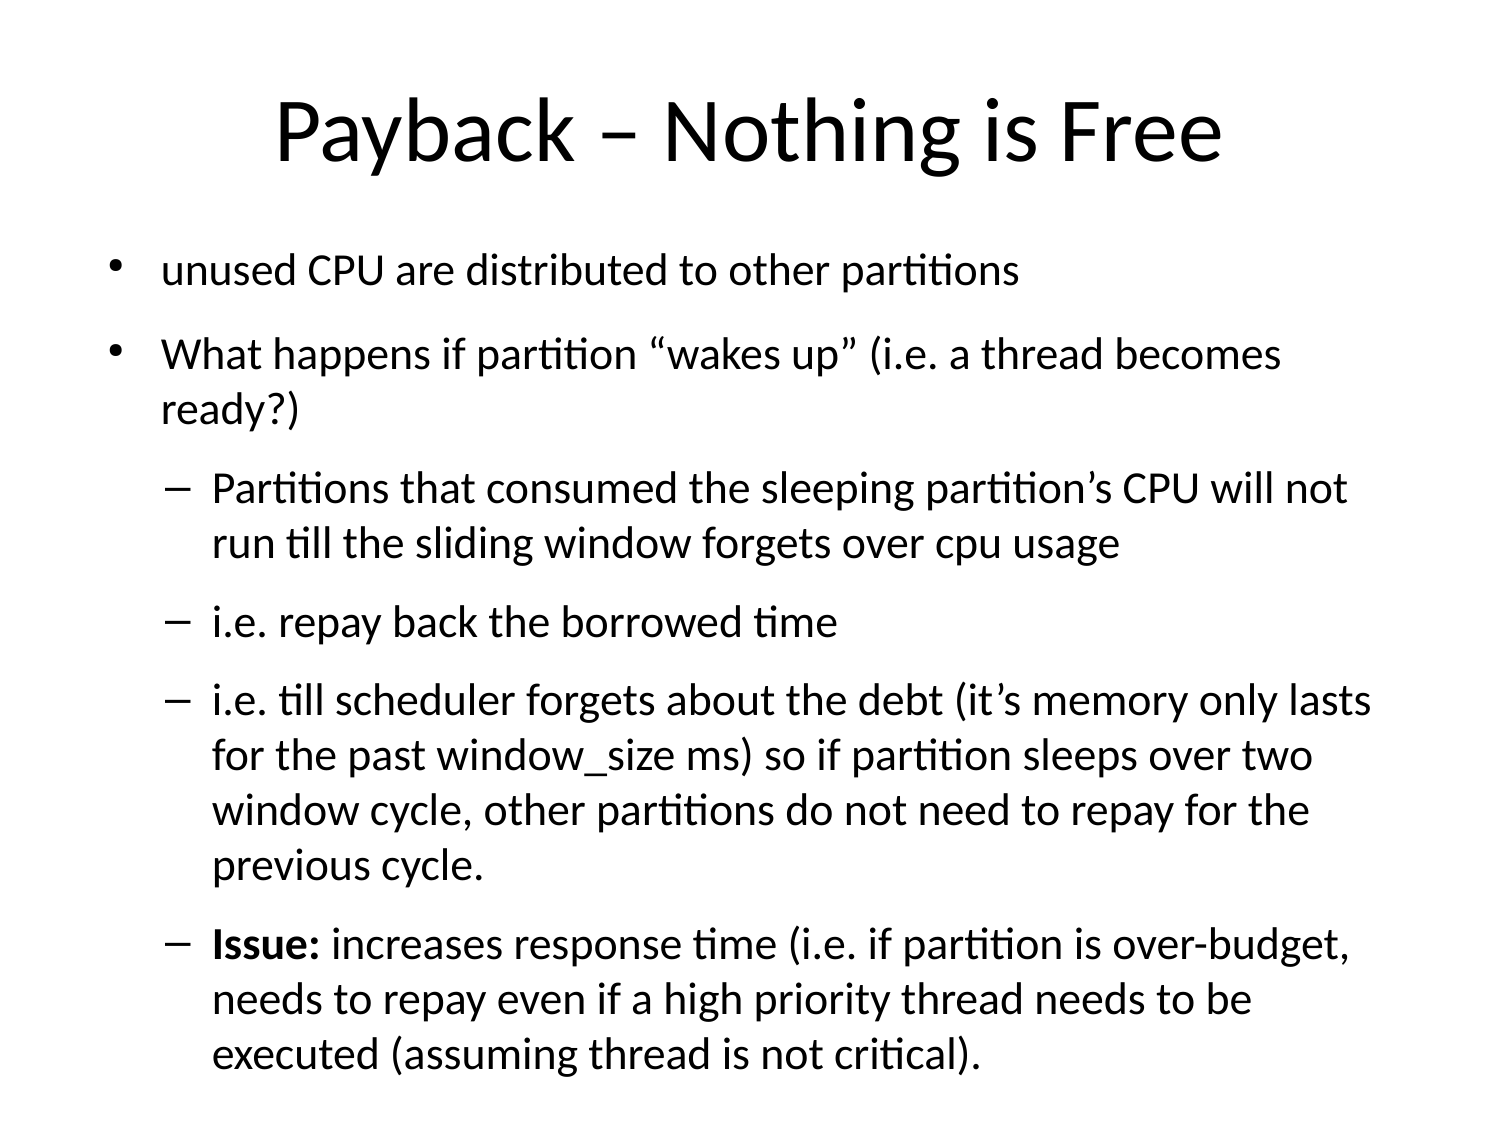

# Payback – Nothing is Free
unused CPU are distributed to other partitions
What happens if partition “wakes up” (i.e. a thread becomes ready?)
Partitions that consumed the sleeping partition’s CPU will not run till the sliding window forgets over cpu usage
i.e. repay back the borrowed time
i.e. till scheduler forgets about the debt (it’s memory only lasts for the past window_size ms) so if partition sleeps over two window cycle, other partitions do not need to repay for the previous cycle.
Issue: increases response time (i.e. if partition is over-budget, needs to repay even if a high priority thread needs to be executed (assuming thread is not critical).